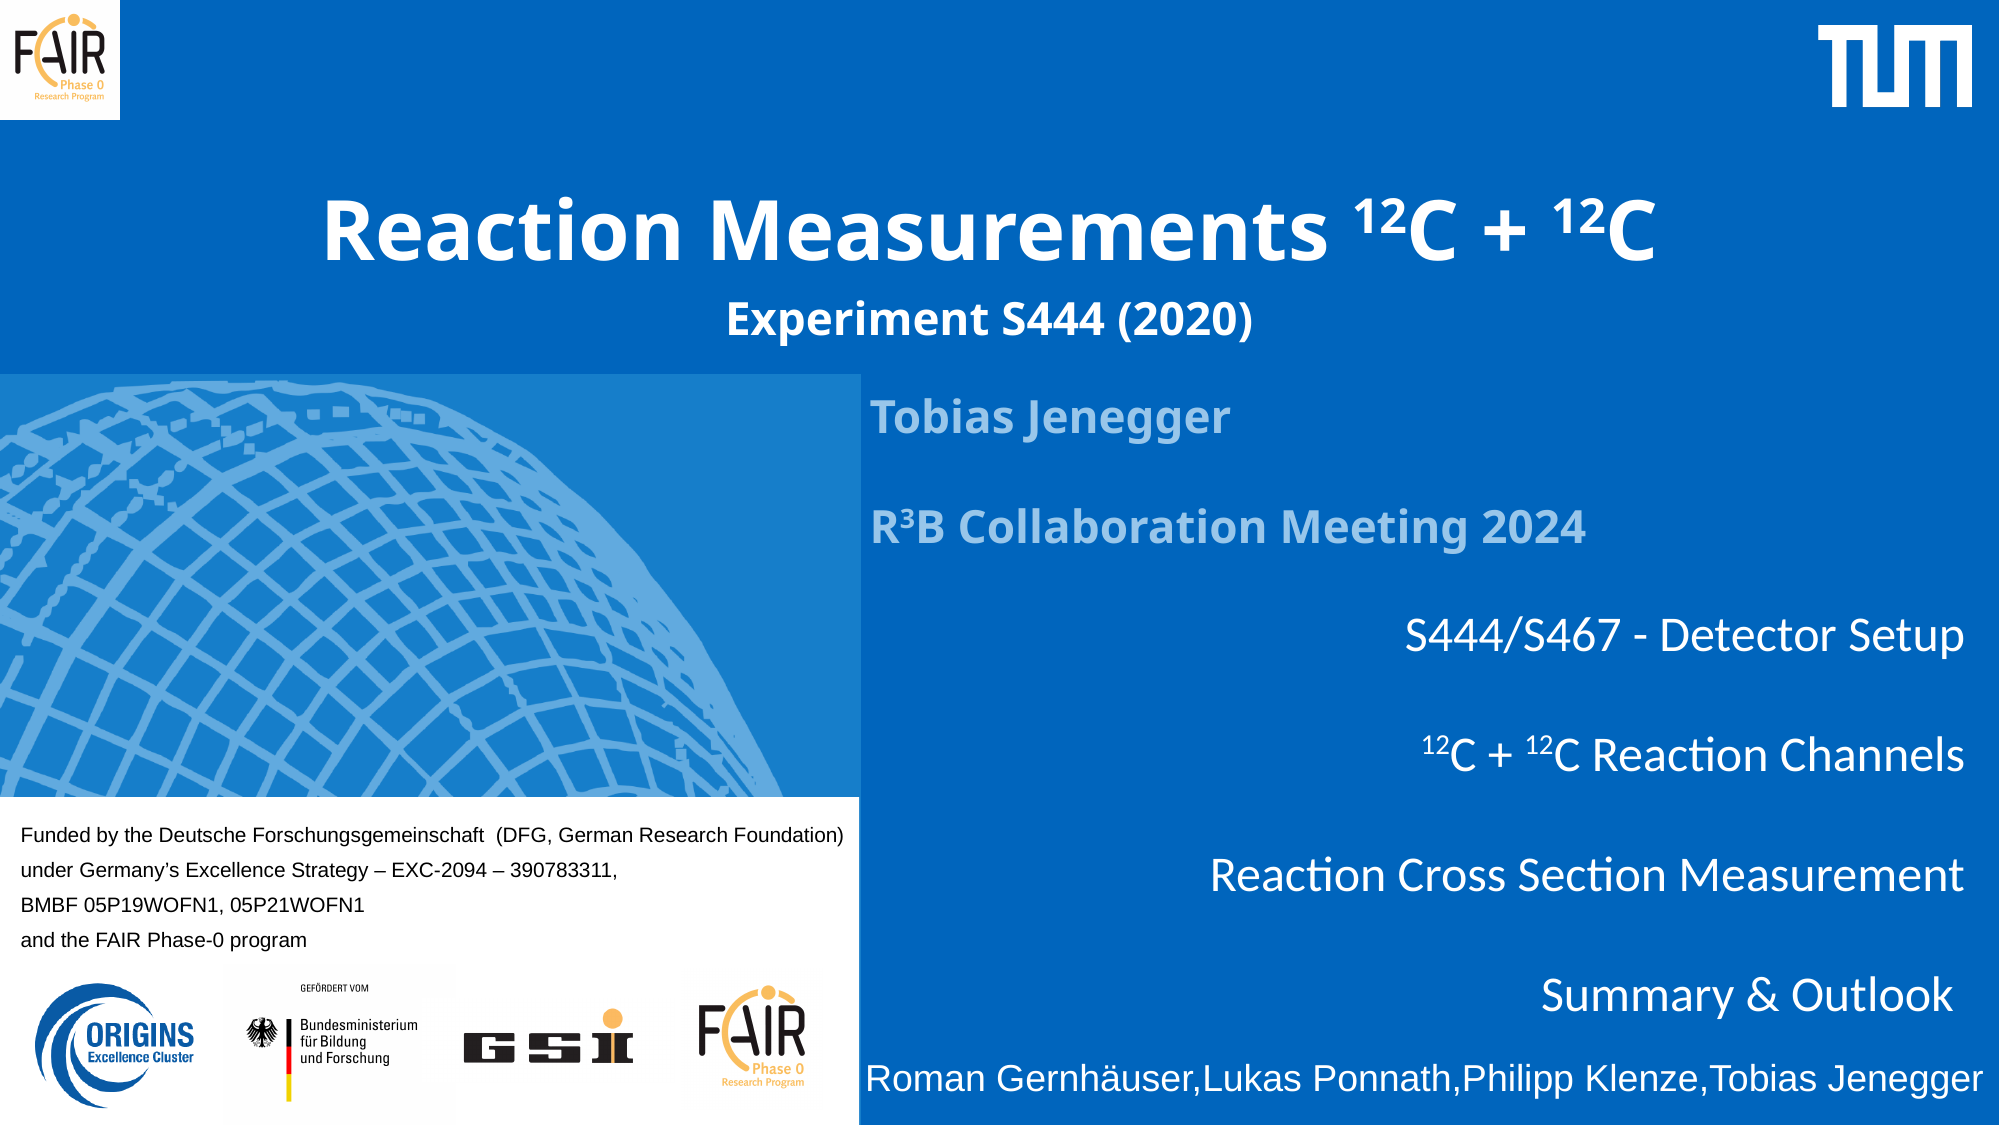

Reaction Measurements 12C + 12C
Experiment S444 (2020)
Tobias Jenegger
R3B Collaboration Meeting 2024
S444/S467 - Detector Setup
12C + 12C Reaction Channels
Reaction Cross Section Measurement
Summary & Outlook
Funded by the Deutsche Forschungsgemeinschaft (DFG, German Research Foundation)
under Germany’s Excellence Strategy – EXC-2094 – 390783311,
BMBF 05P19WOFN1, 05P21WOFN1
and the FAIR Phase-0 program
Roman Gernhäuser,Lukas Ponnath,Philipp Klenze,Tobias Jenegger